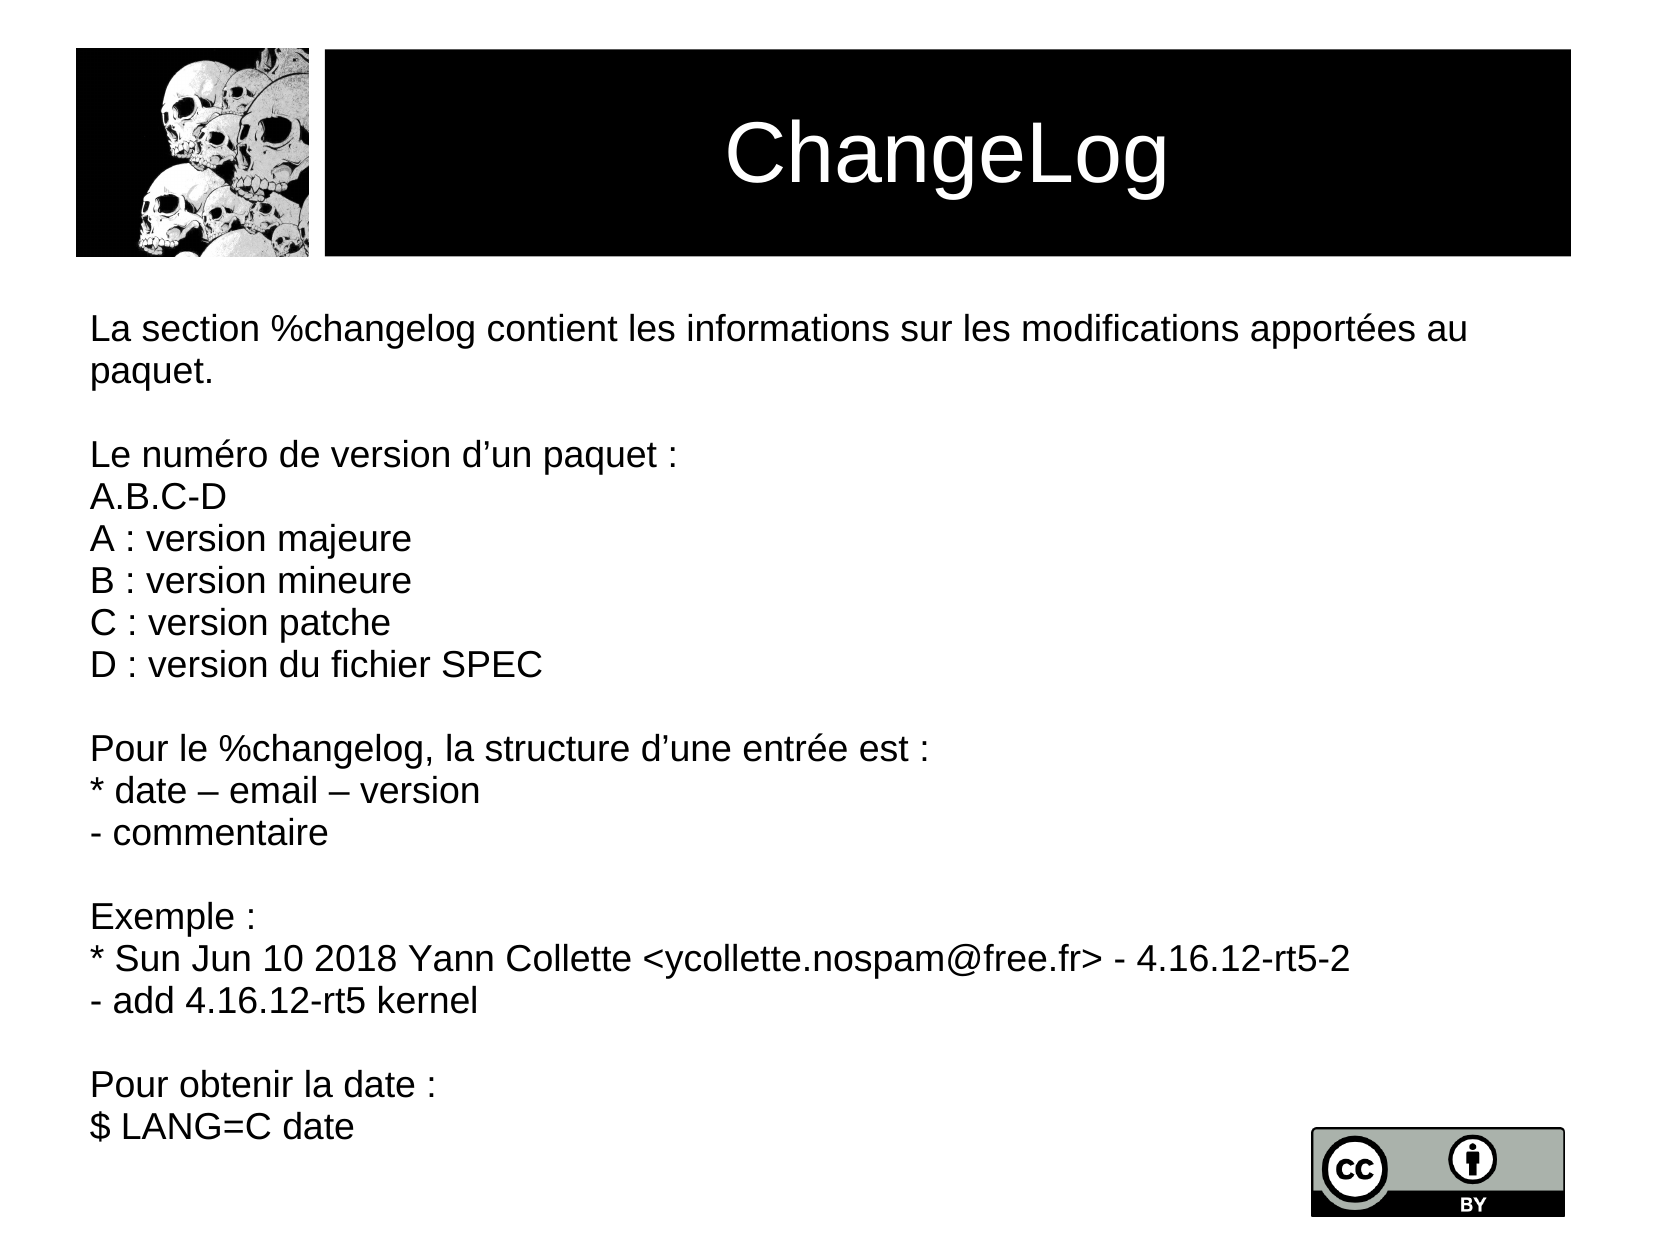

# ChangeLog
La section %changelog contient les informations sur les modifications apportées au paquet.
Le numéro de version d’un paquet :
A.B.C-D
A : version majeure
B : version mineure
C : version patche
D : version du fichier SPEC
Pour le %changelog, la structure d’une entrée est :
* date – email – version
- commentaire
Exemple :
* Sun Jun 10 2018 Yann Collette <ycollette.nospam@free.fr> - 4.16.12-rt5-2
- add 4.16.12-rt5 kernel
Pour obtenir la date :
$ LANG=C date